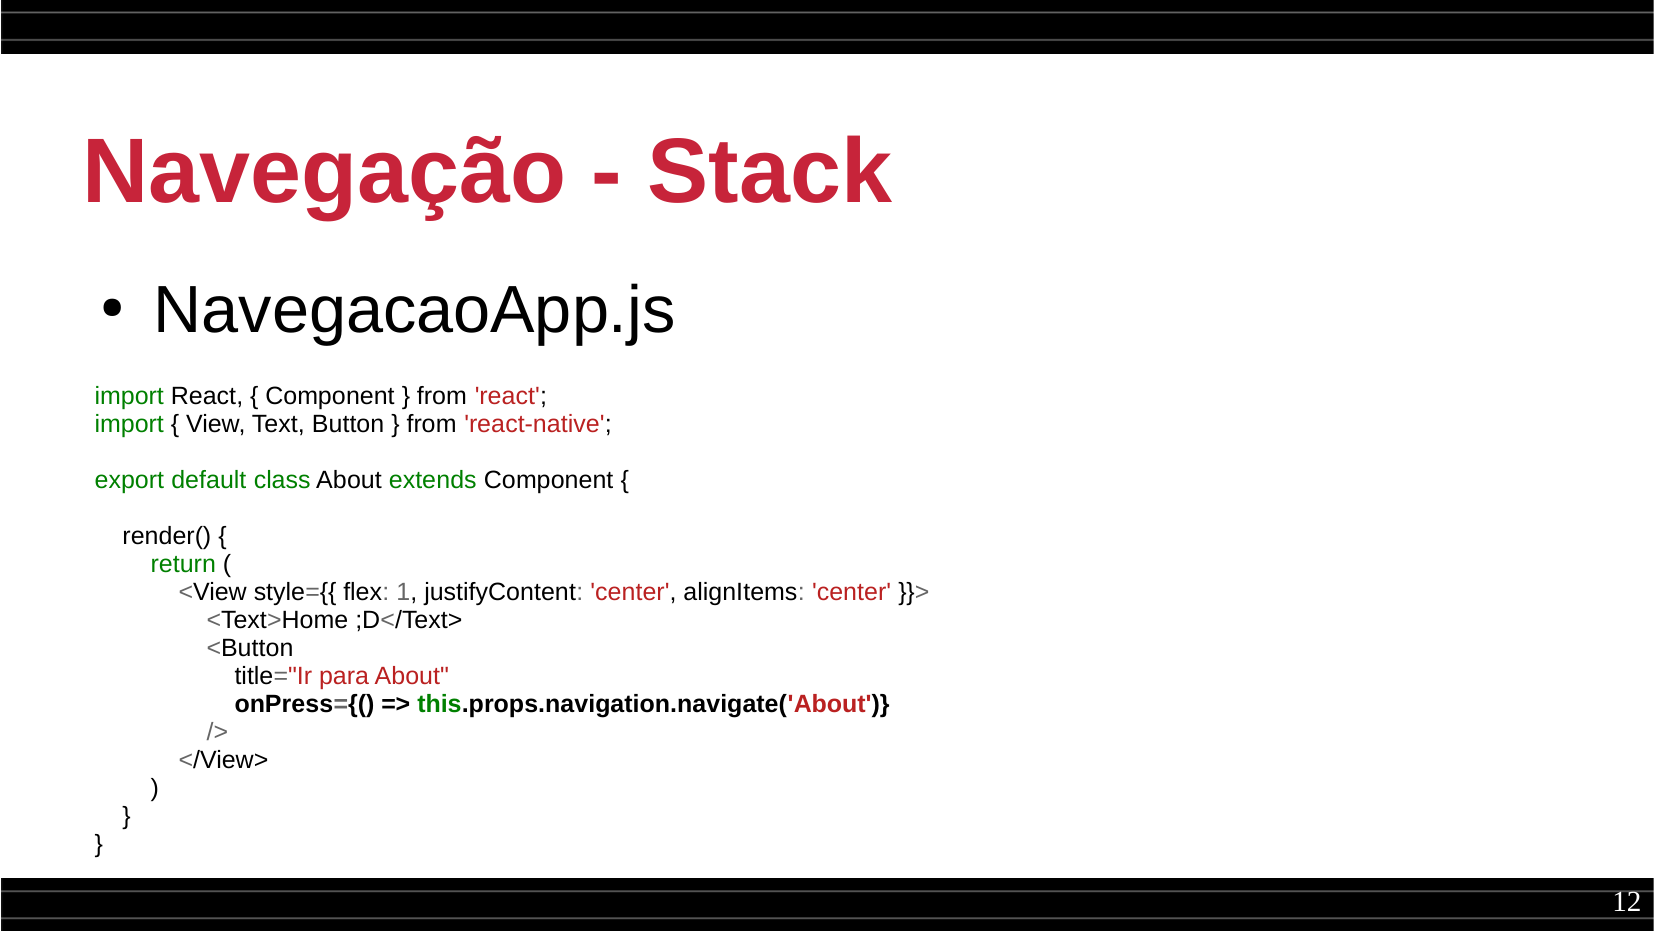

# Navegação - Stack
NavegacaoApp.js
import React, { Component } from 'react';
import { View, Text, Button } from 'react-native';
export default class About extends Component {
 render() {
 return (
 <View style={{ flex: 1, justifyContent: 'center', alignItems: 'center' }}>
 <Text>Home ;D</Text>
 <Button
 title="Ir para About"
 onPress={() => this.props.navigation.navigate('About')}
 />
 </View>
 )
 }
}